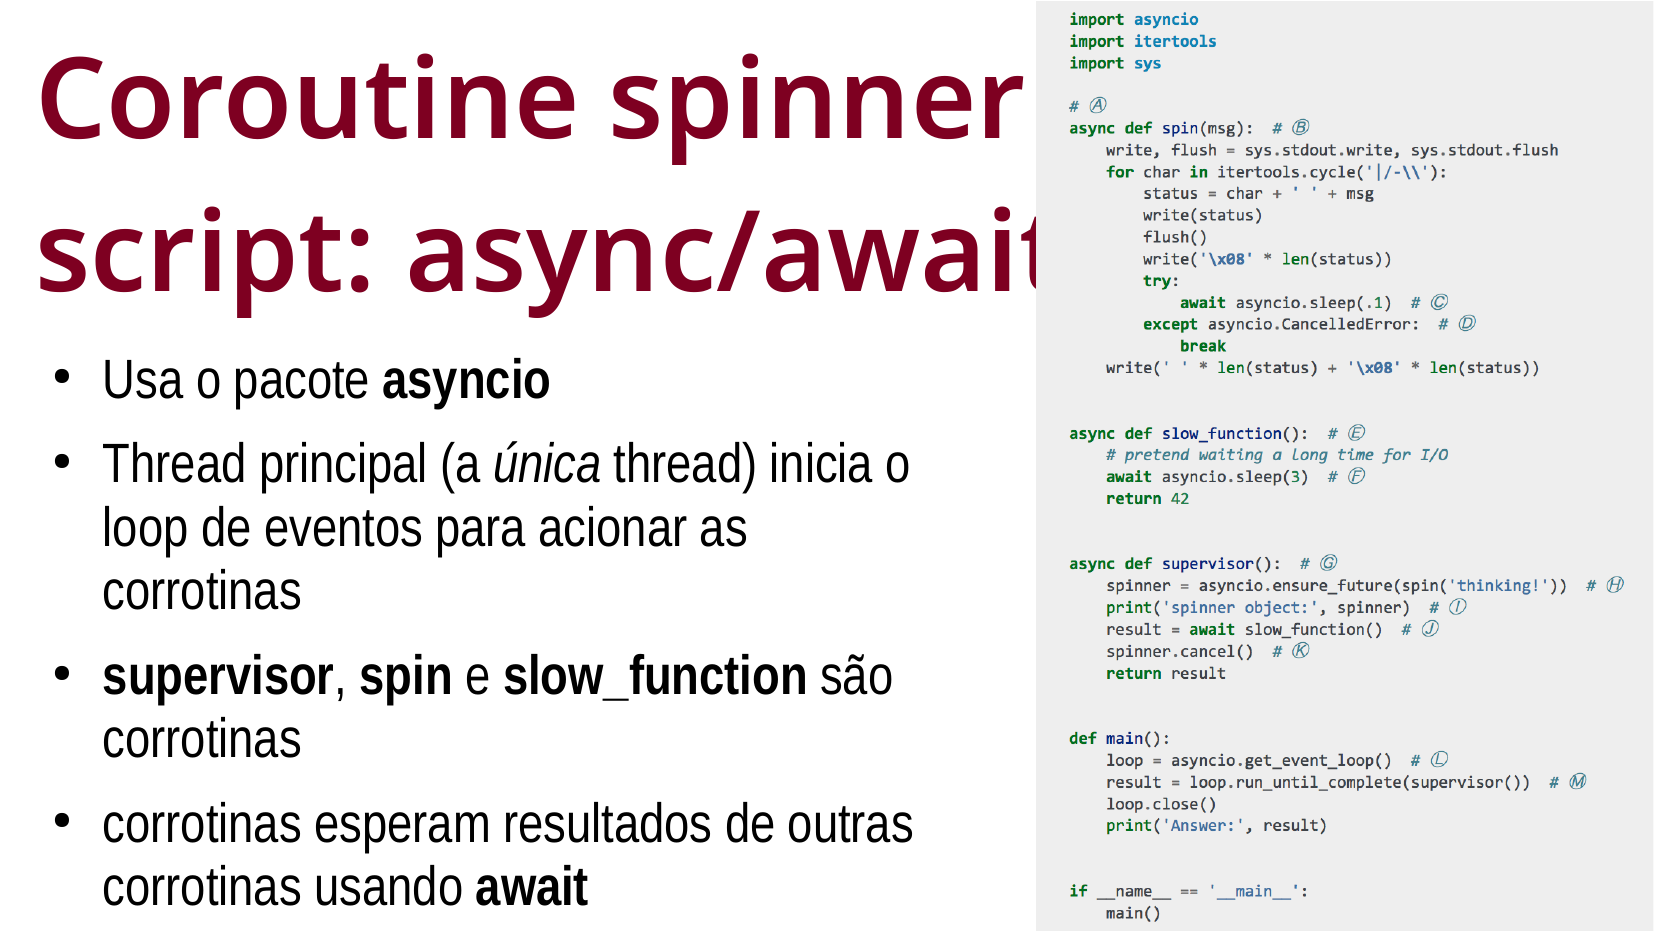

# Coroutine spinner script: async/await
Usa o pacote asyncio
Thread principal (a única thread) inicia o loop de eventos para acionar as corrotinas
supervisor, spin e slow_function são corrotinas
corrotinas esperam resultados de outras corrotinas usando await